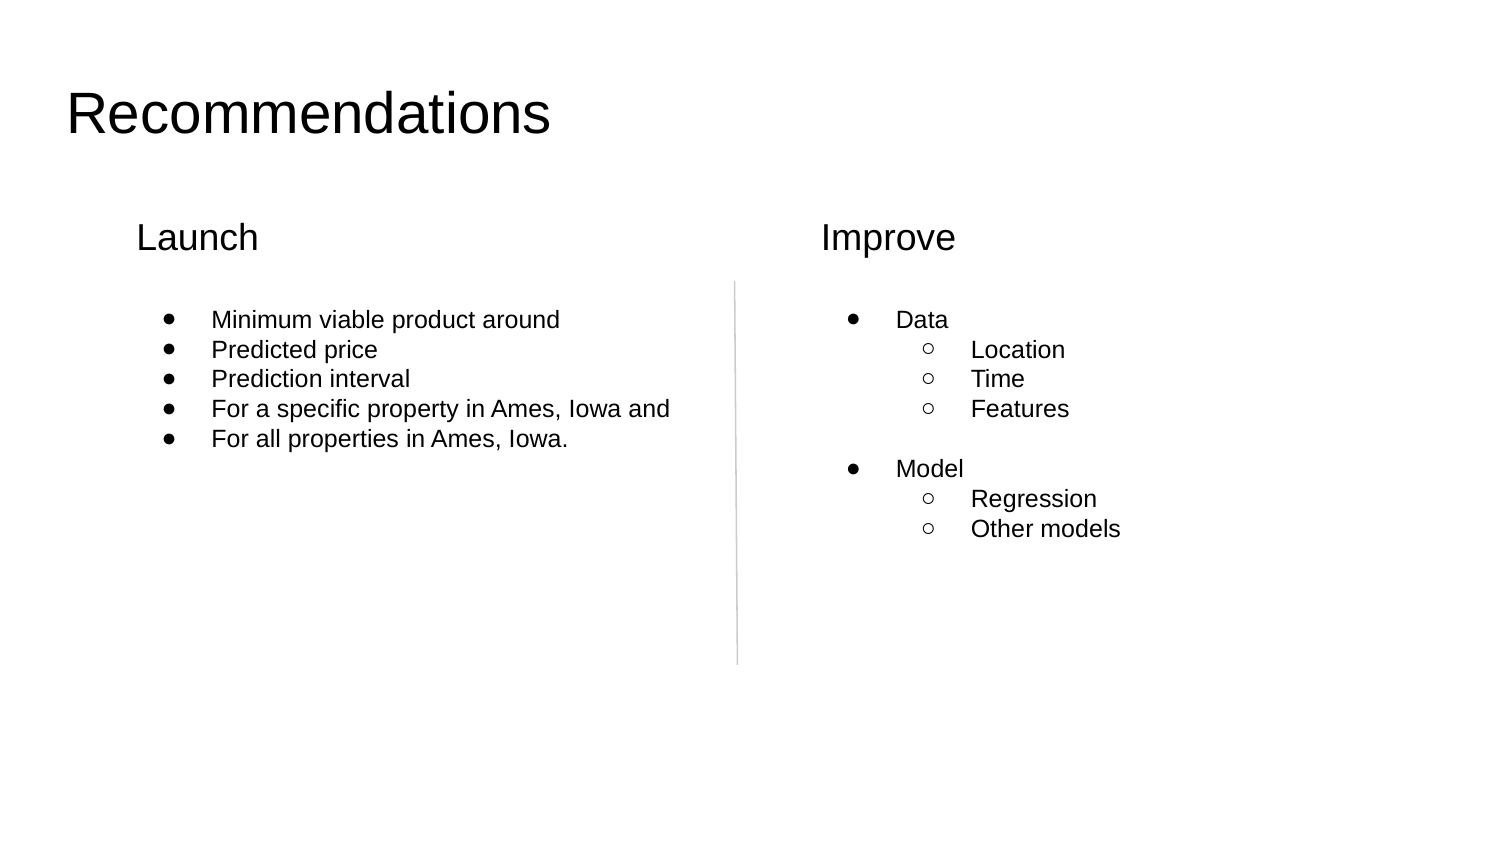

# Recommendations
Launch
Minimum viable product around
Predicted price
Prediction interval
For a specific property in Ames, Iowa and
For all properties in Ames, Iowa.
Improve
Data
Location
Time
Features
Model
Regression
Other models